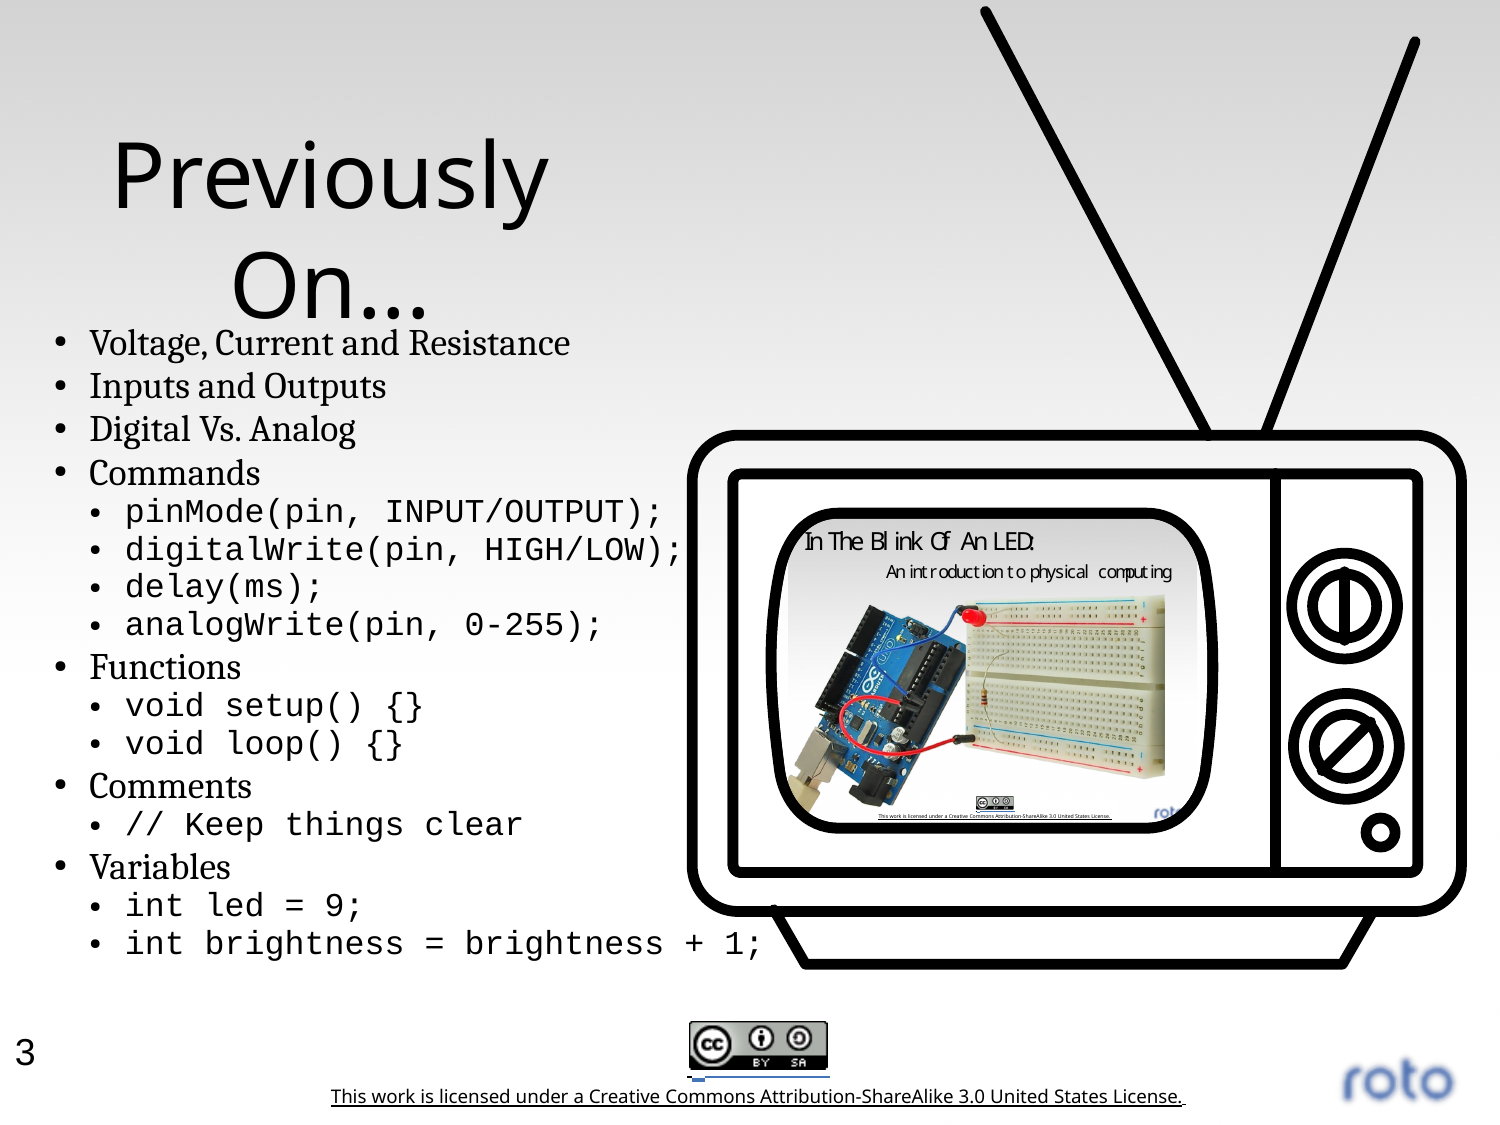

# Previously On...
Voltage, Current and Resistance
Inputs and Outputs
Digital Vs. Analog
Commands
pinMode(pin, INPUT/OUTPUT);
digitalWrite(pin, HIGH/LOW);
delay(ms);
analogWrite(pin, 0-255);
Functions
void setup() {}
void loop() {}
Comments
// Keep things clear
Variables
int led = 9;
int brightness = brightness + 1;